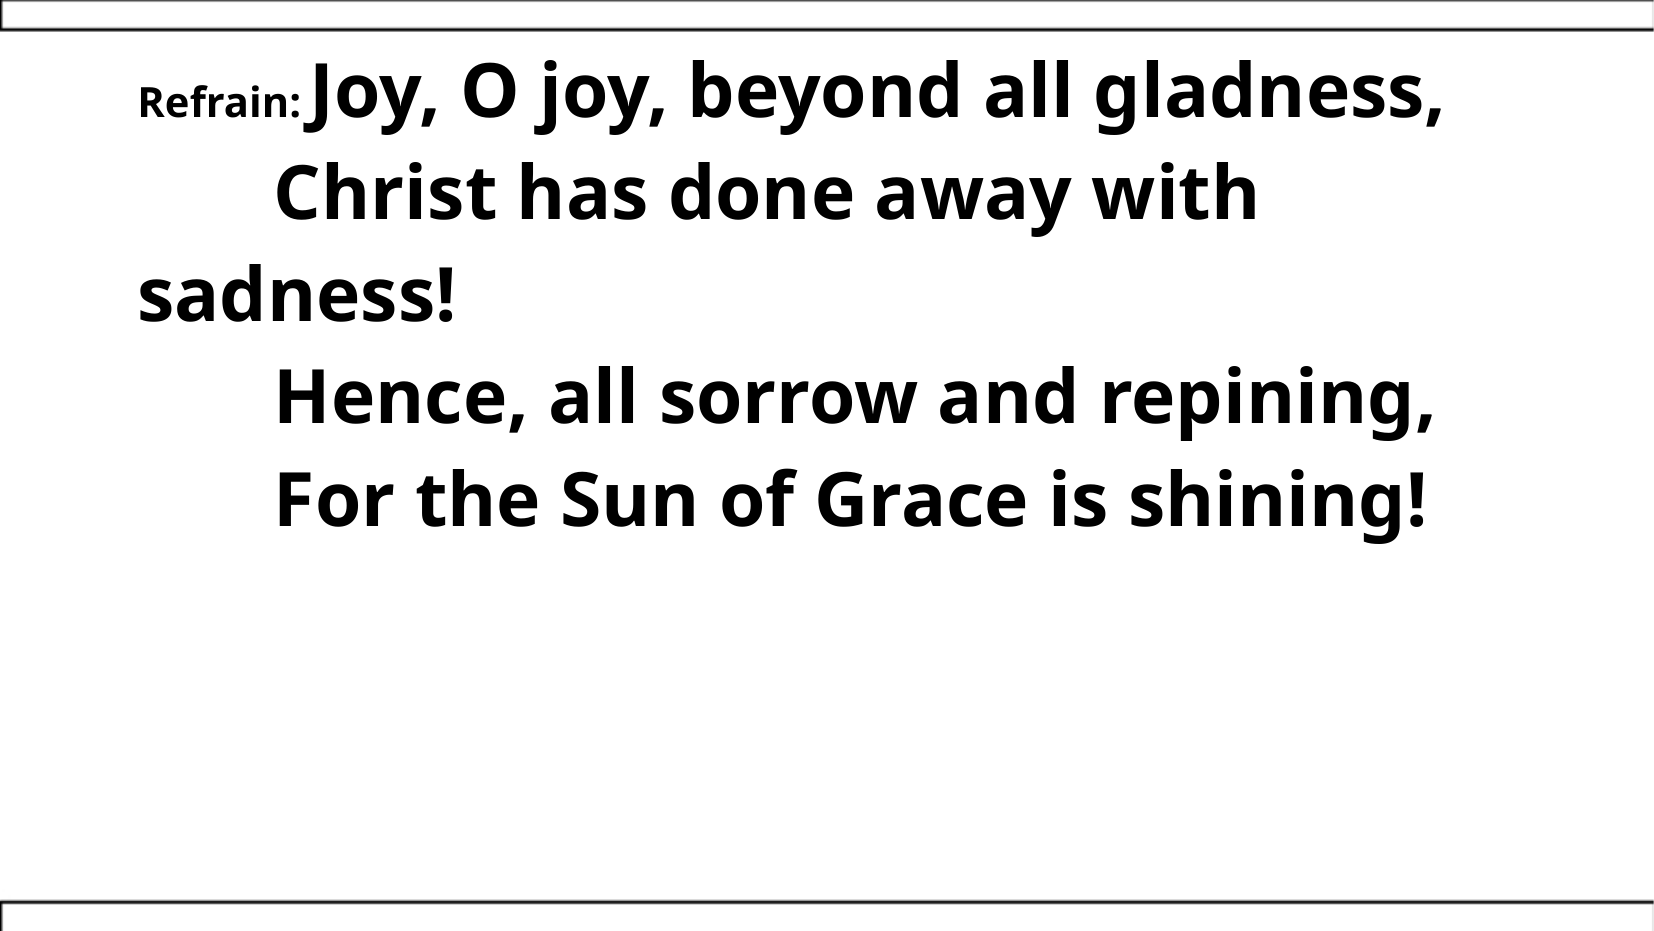

Refrain: Joy, O joy, beyond all gladness,
 Christ has done away with sadness!
 Hence, all sorrow and repining,
 For the Sun of Grace is shining!